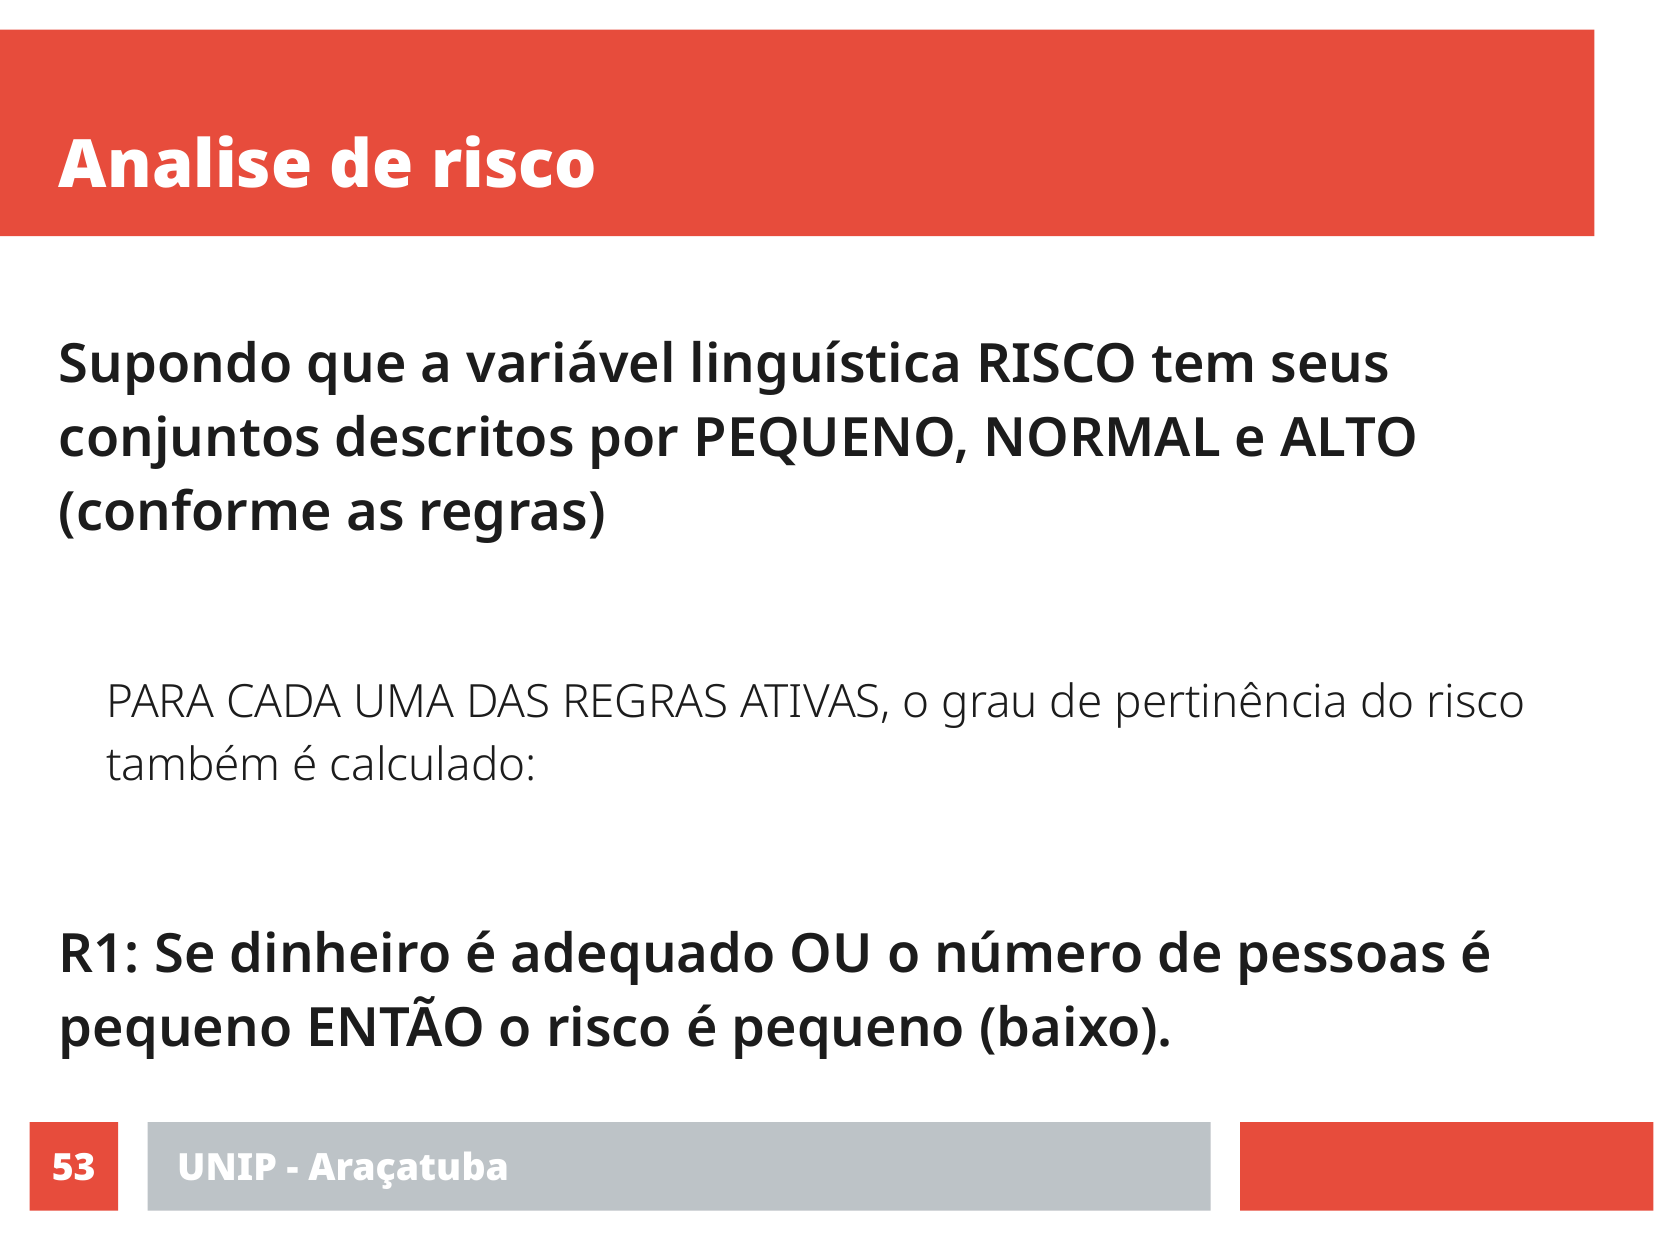

# Analise de risco
Supondo que a variável linguística RISCO tem seus conjuntos descritos por PEQUENO, NORMAL e ALTO (conforme as regras)
PARA CADA UMA DAS REGRAS ATIVAS, o grau de pertinência do risco também é calculado:
R1: Se dinheiro é adequado OU o número de pessoas é pequeno ENTÃO o risco é pequeno (baixo).
53
UNIP - Araçatuba